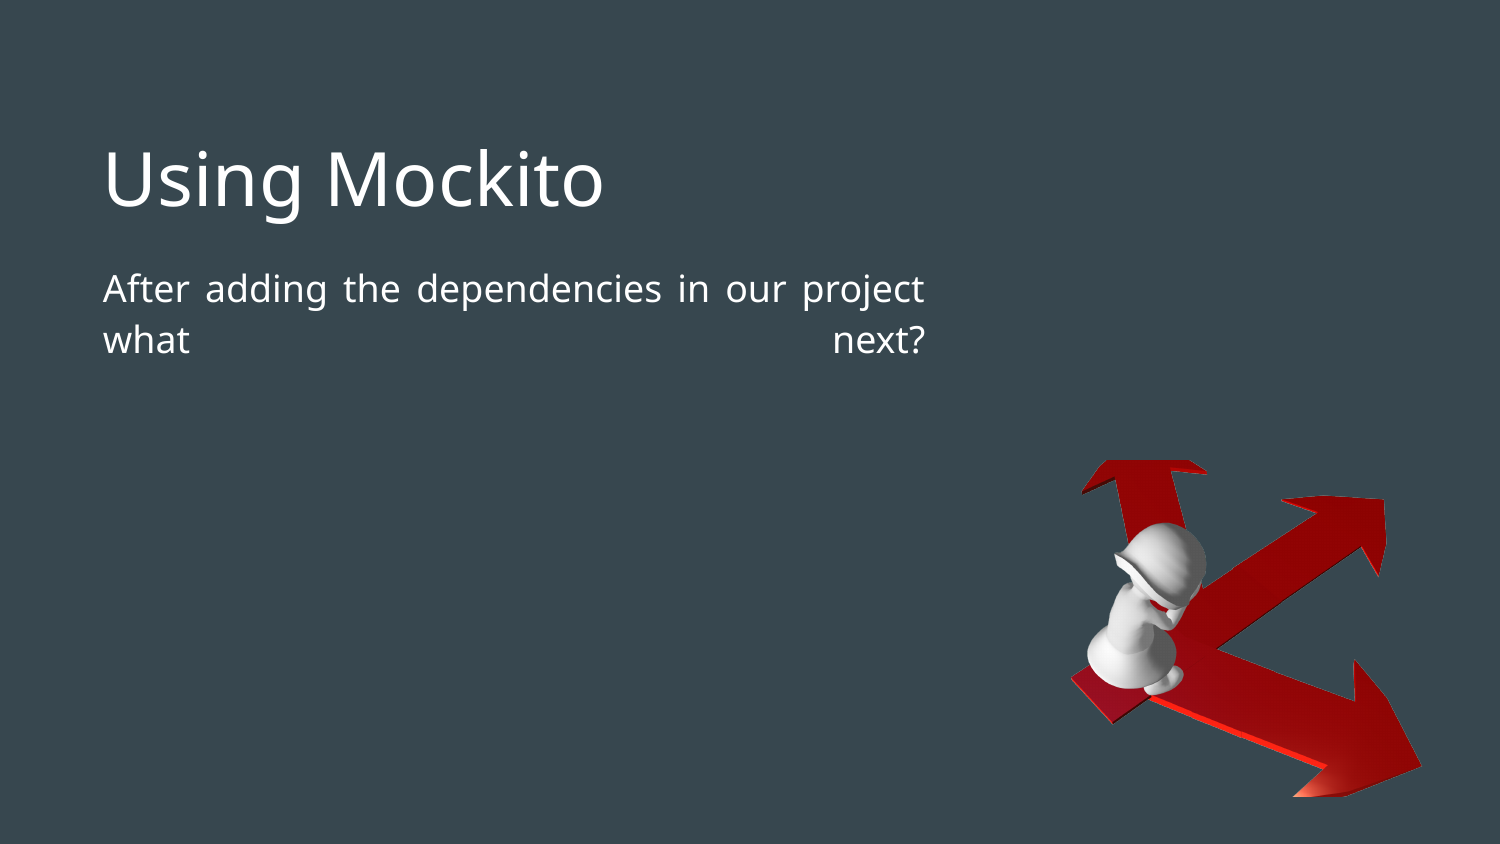

# Using Mockito
After adding the dependencies in our project what next?